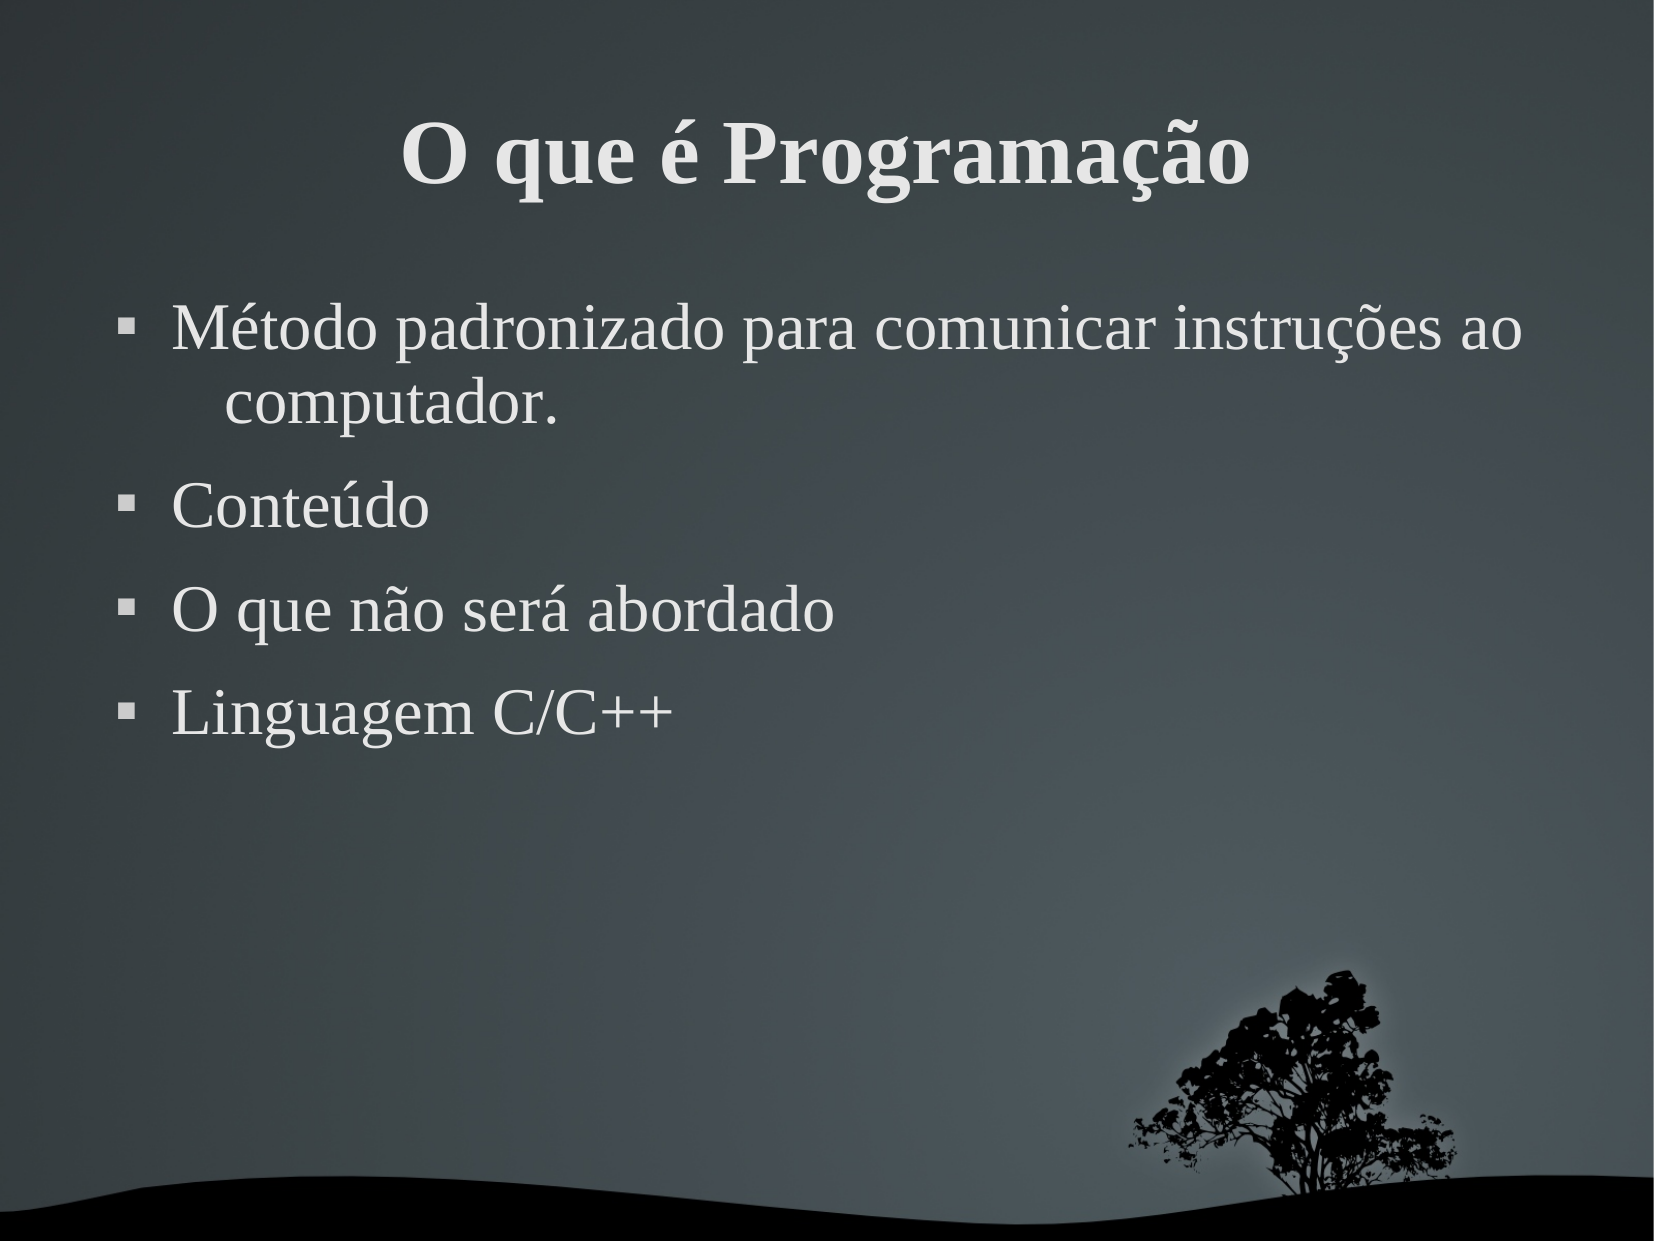

# O que é Programação
Método padronizado para comunicar instruções ao computador.
Conteúdo
O que não será abordado
Linguagem C/C++